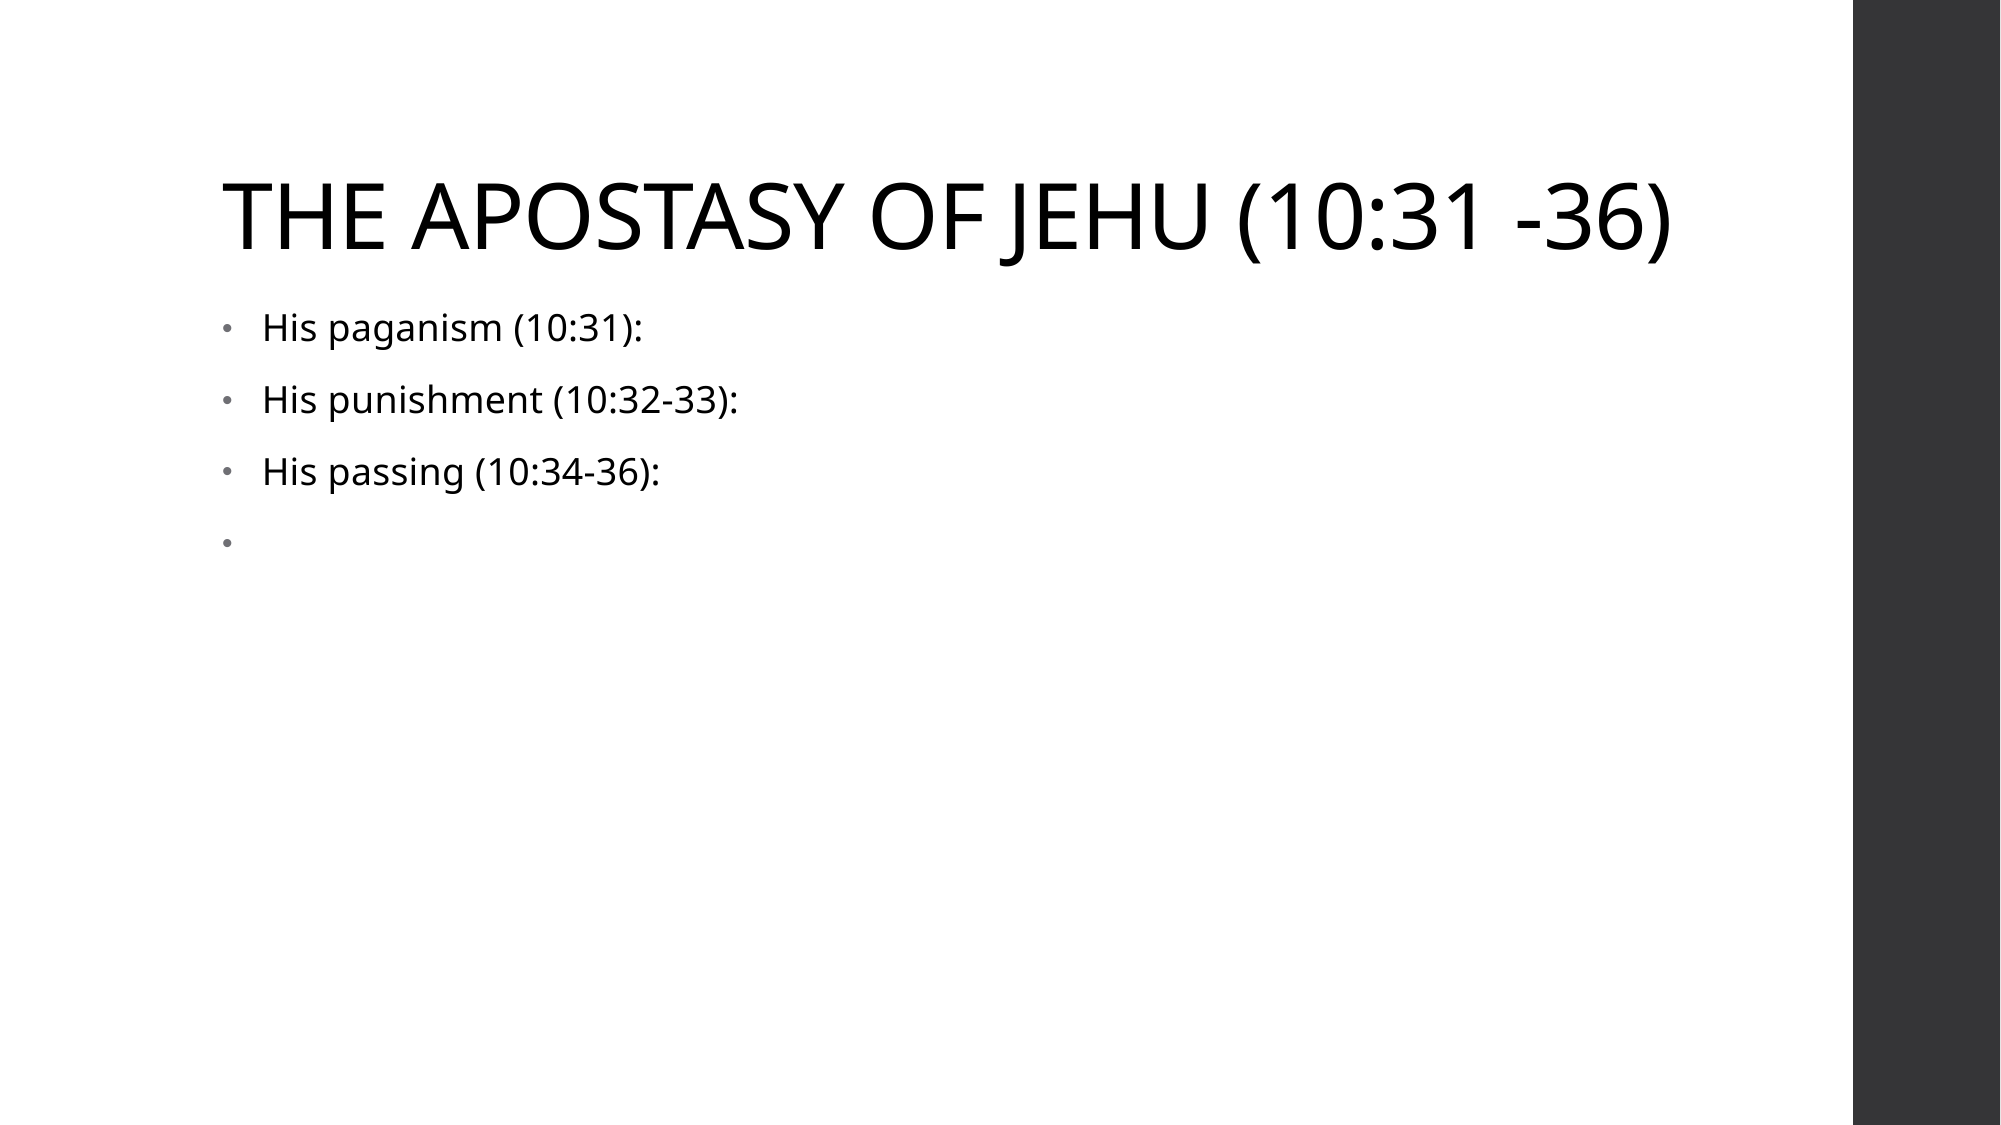

# THE APOSTASY OF JEHU (10:31 -36)
 His paganism (10:31):
 His punishment (10:32-33):
 His passing (10:34-36):